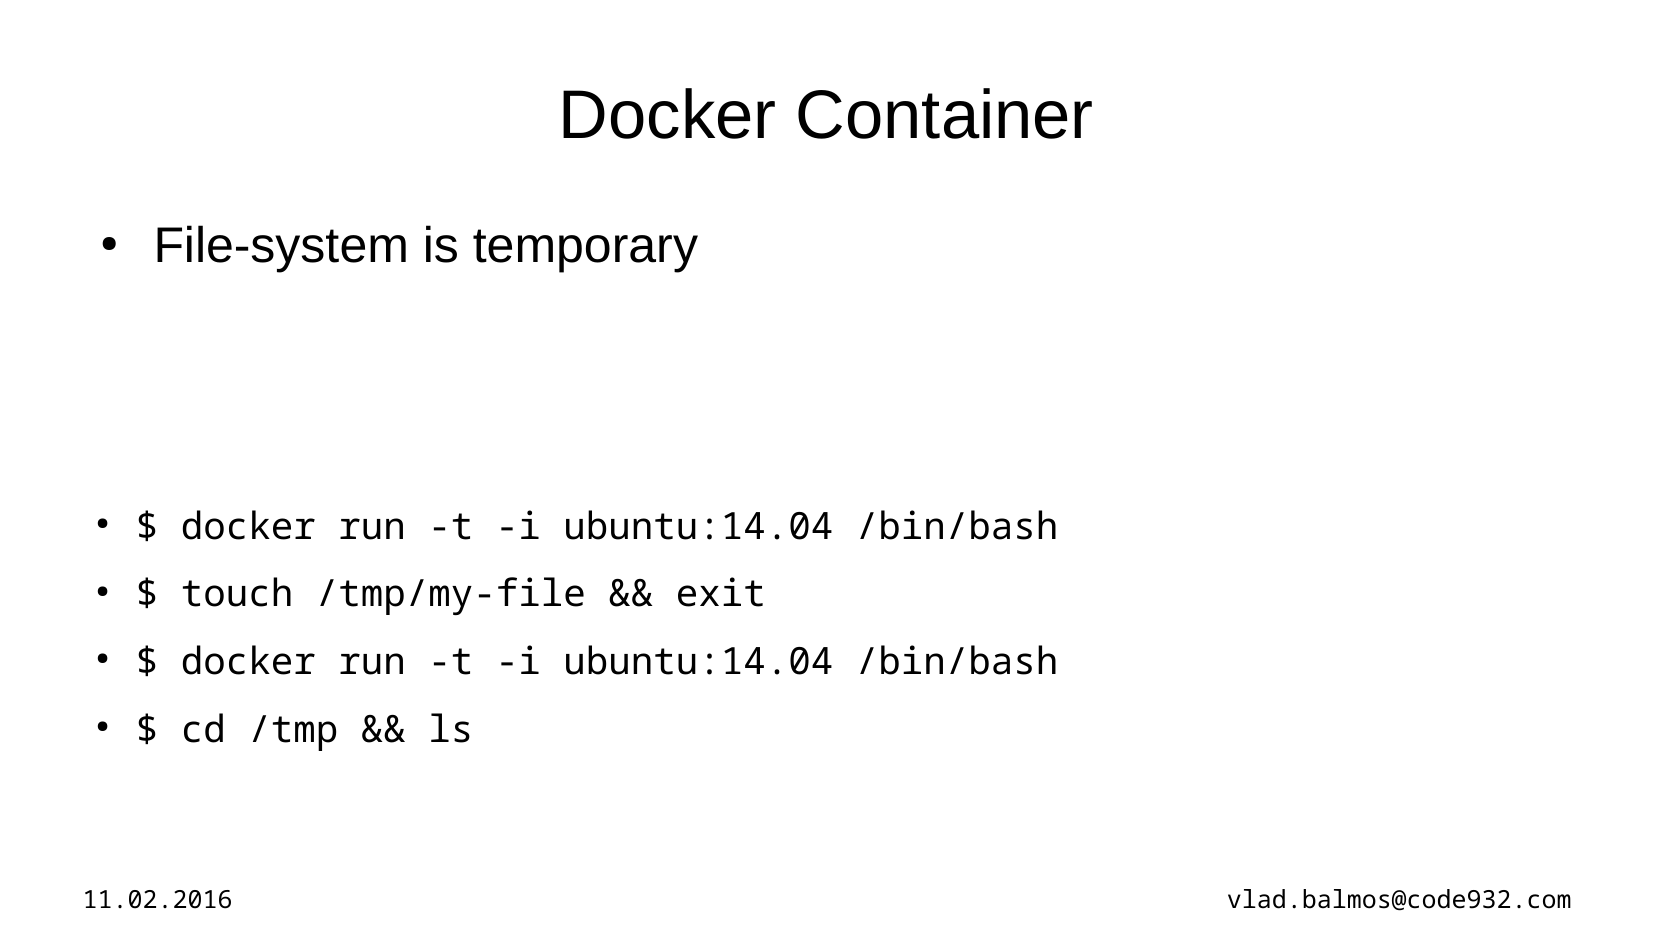

# Docker Container
File-system is temporary
$ docker run -t -i ubuntu:14.04 /bin/bash
$ touch /tmp/my-file && exit
$ docker run -t -i ubuntu:14.04 /bin/bash
$ cd /tmp && ls
11.02.2016
vlad.balmos@code932.com